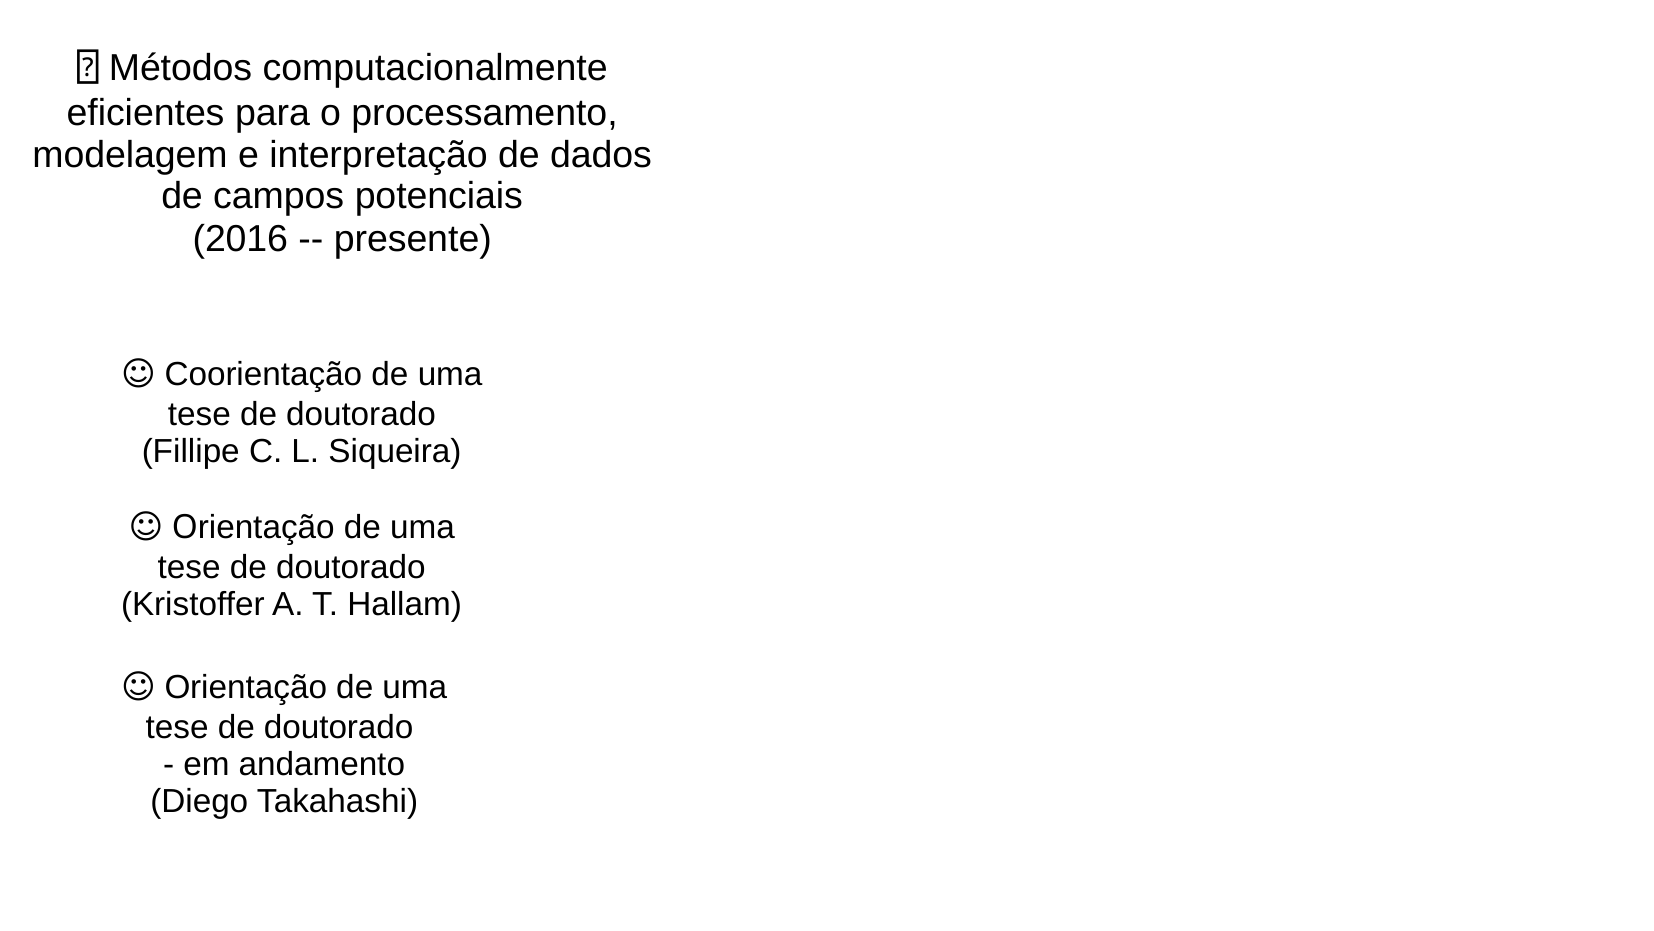

⍰ Métodos computacionalmente eficientes para o processamento,
modelagem e interpretação de dados de campos potenciais
(2016 -- presente)
☺ Coorientação de uma tese de doutorado
(Fillipe C. L. Siqueira)
☺ Orientação de uma tese de doutorado
(Kristoffer A. T. Hallam)
☺ Orientação de uma tese de doutorado
- em andamento
(Diego Takahashi)